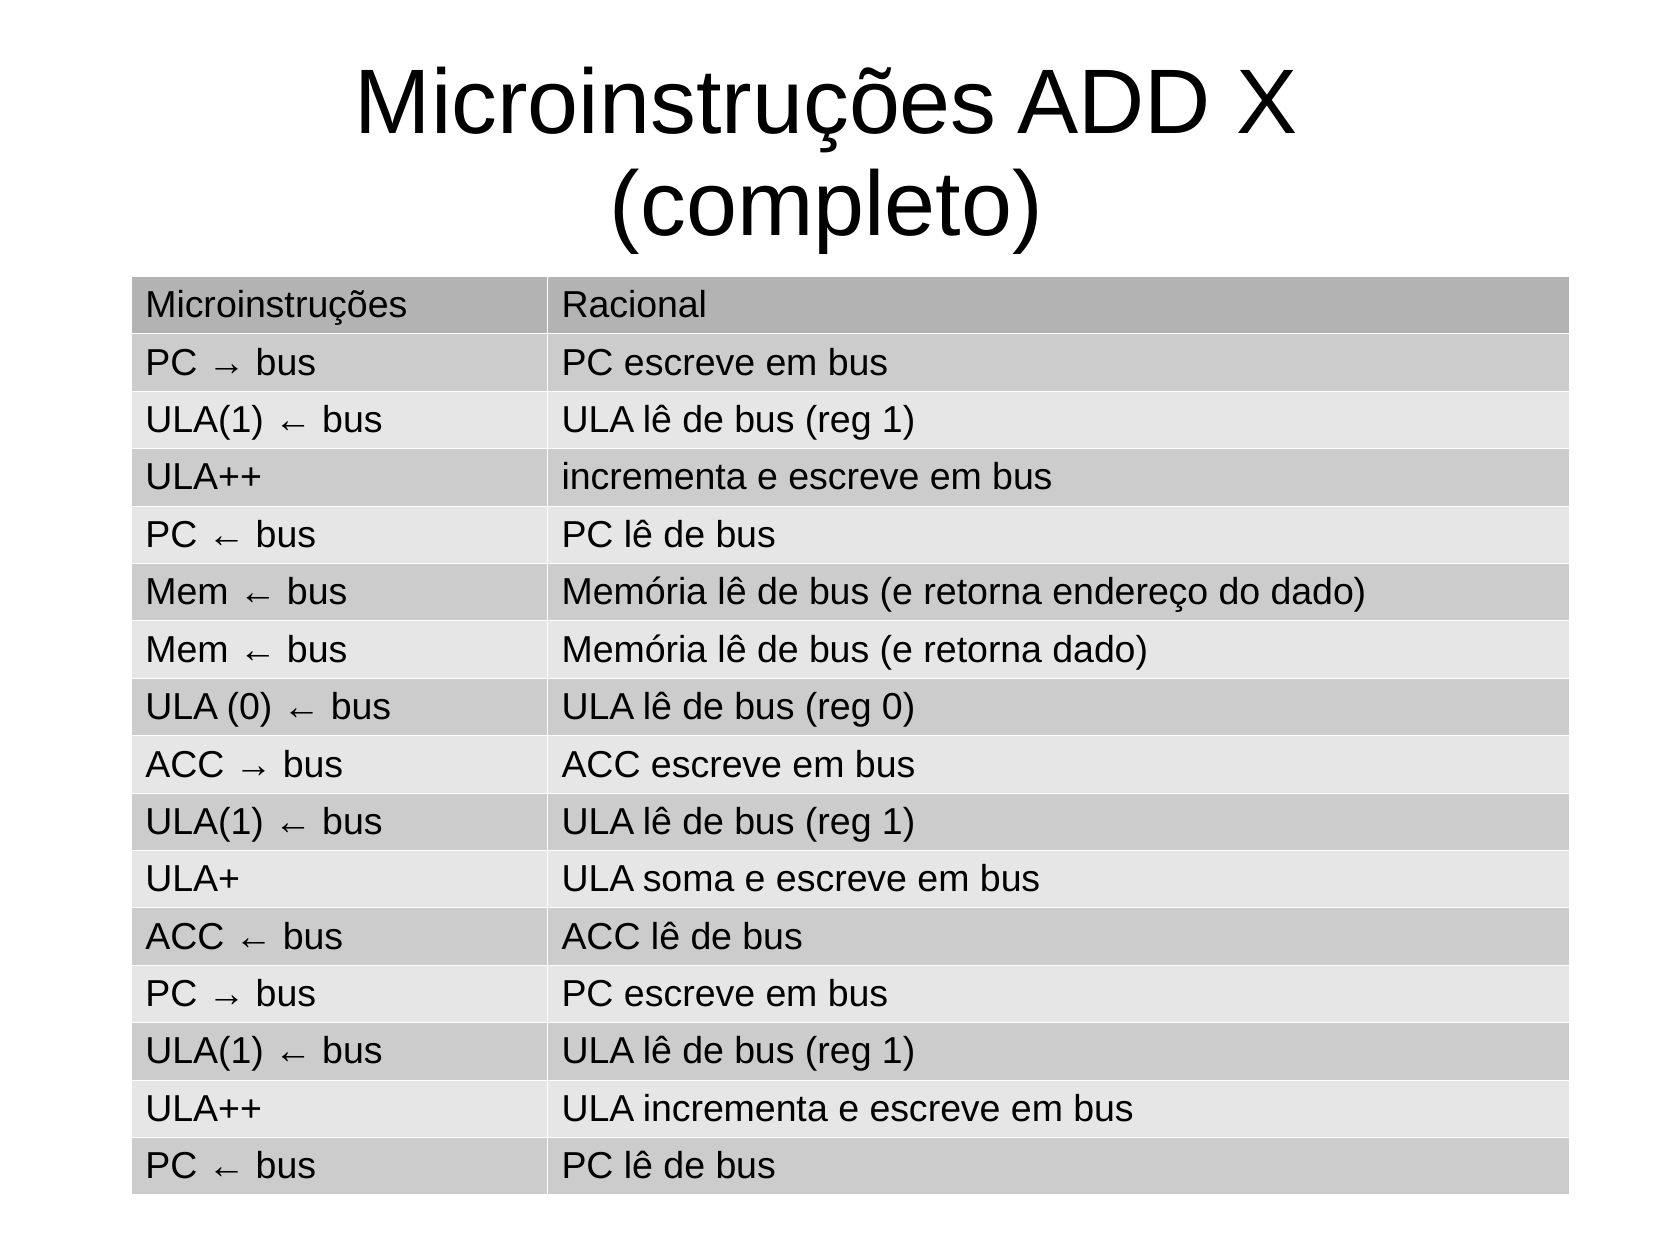

# Microinstruções ADD X (completo)
| Microinstruções | Racional |
| --- | --- |
| PC → bus | PC escreve em bus |
| ULA(1) ← bus | ULA lê de bus (reg 1) |
| ULA++ | incrementa e escreve em bus |
| PC ← bus | PC lê de bus |
| Mem ← bus | Memória lê de bus (e retorna endereço do dado) |
| Mem ← bus | Memória lê de bus (e retorna dado) |
| ULA (0) ← bus | ULA lê de bus (reg 0) |
| ACC → bus | ACC escreve em bus |
| ULA(1) ← bus | ULA lê de bus (reg 1) |
| ULA+ | ULA soma e escreve em bus |
| ACC ← bus | ACC lê de bus |
| PC → bus | PC escreve em bus |
| ULA(1) ← bus | ULA lê de bus (reg 1) |
| ULA++ | ULA incrementa e escreve em bus |
| PC ← bus | PC lê de bus |